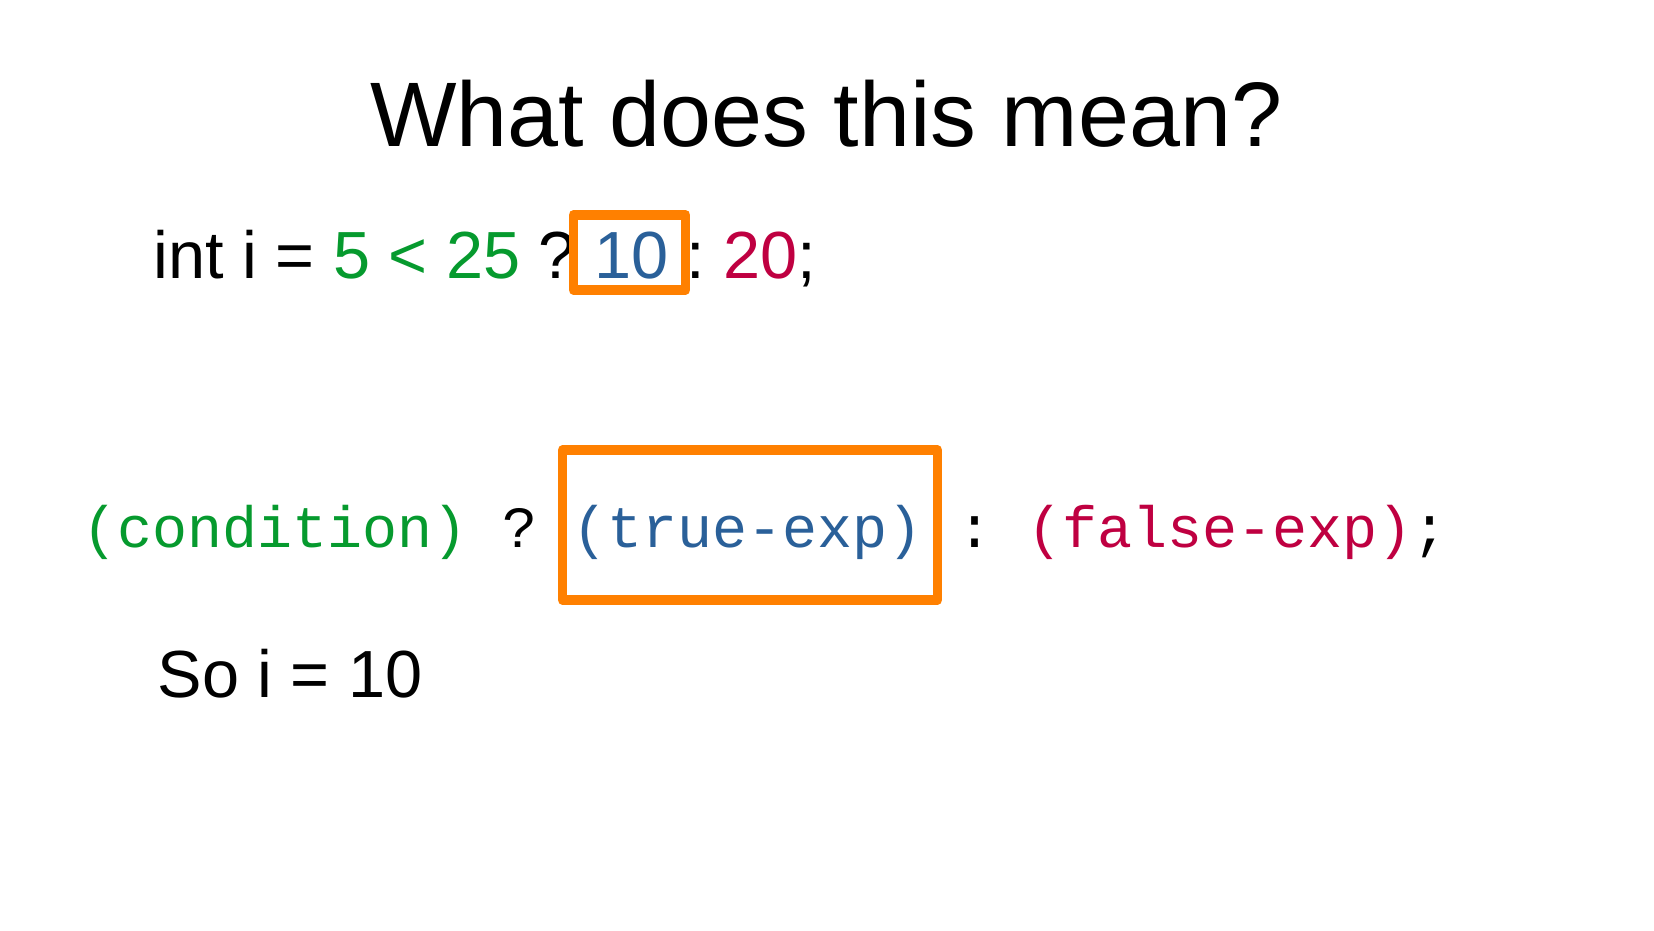

What does this mean?
# int i = 5 < 25 ? 10 : 20;
(condition) ? (true-exp) : (false-exp);
So i = 10